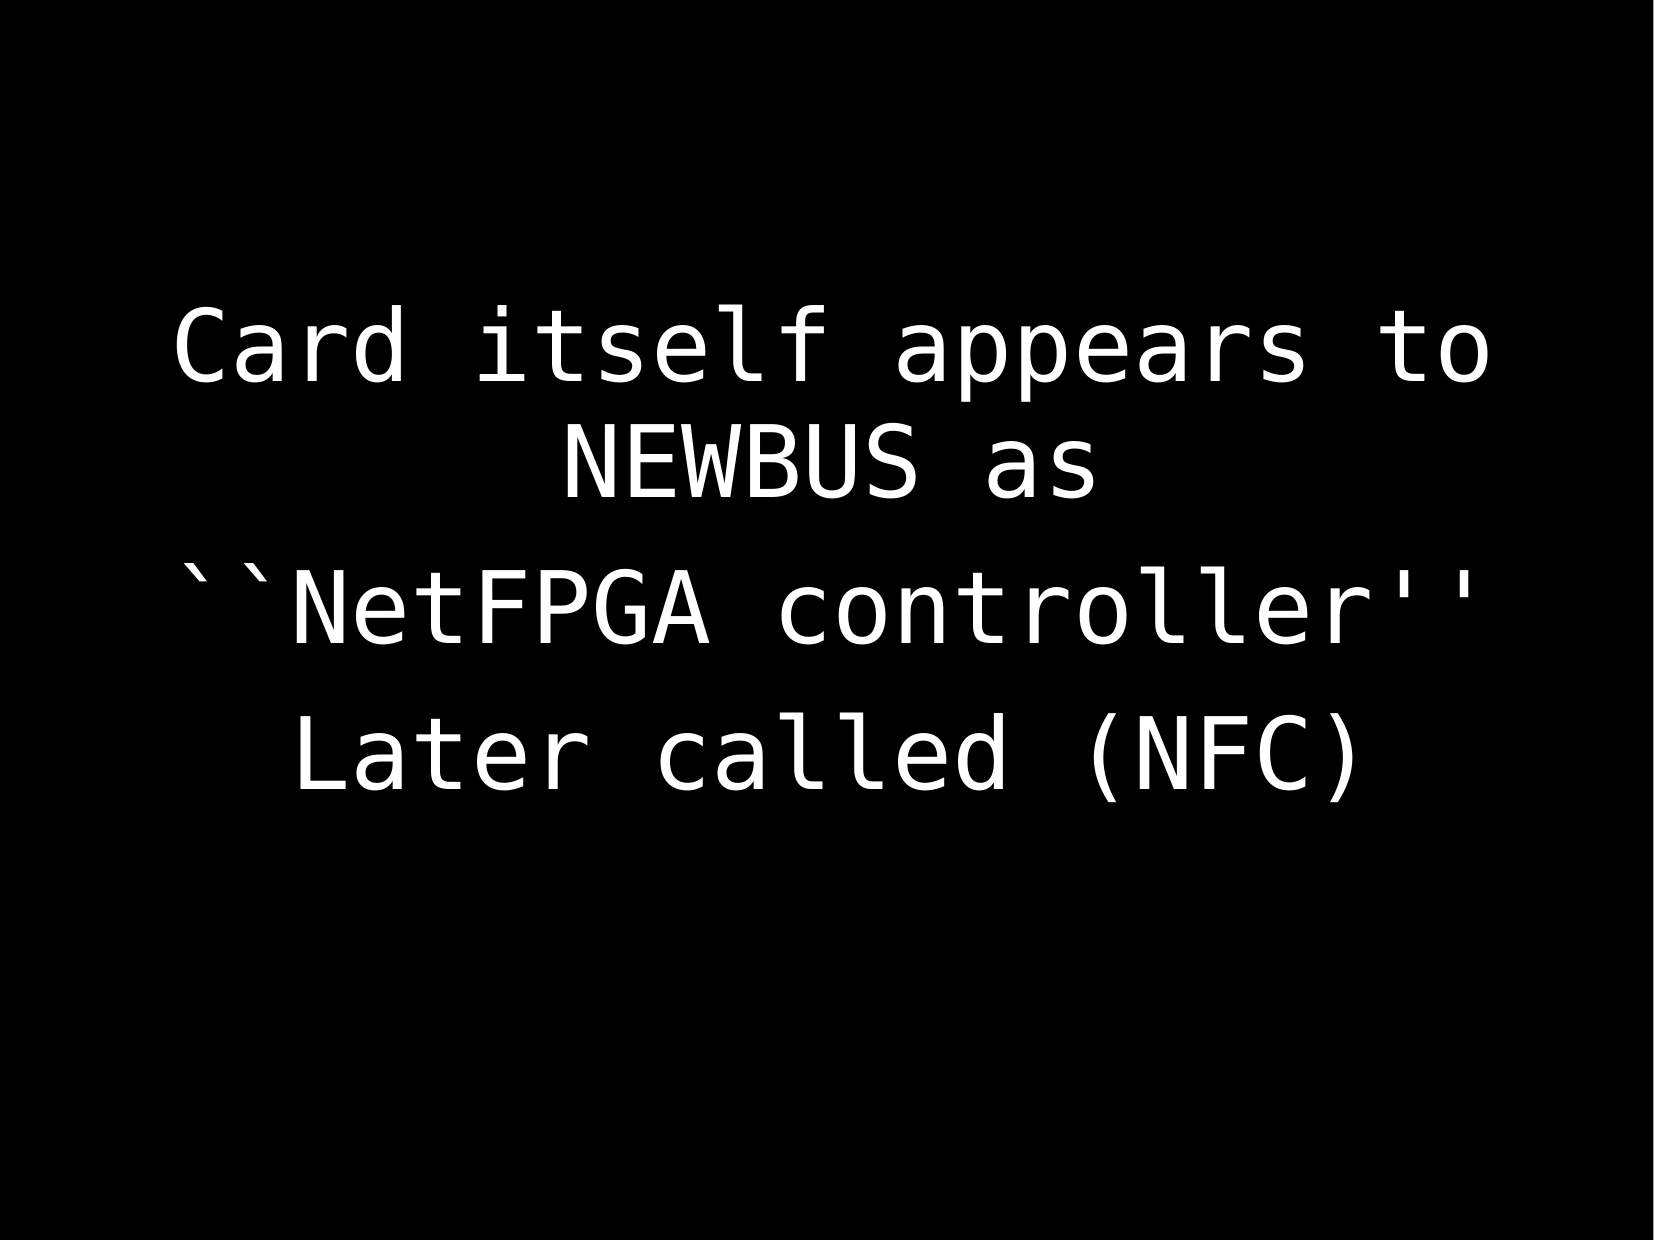

# Card itself appears to NEWBUS as
``NetFPGA controller''
Later called (NFC)